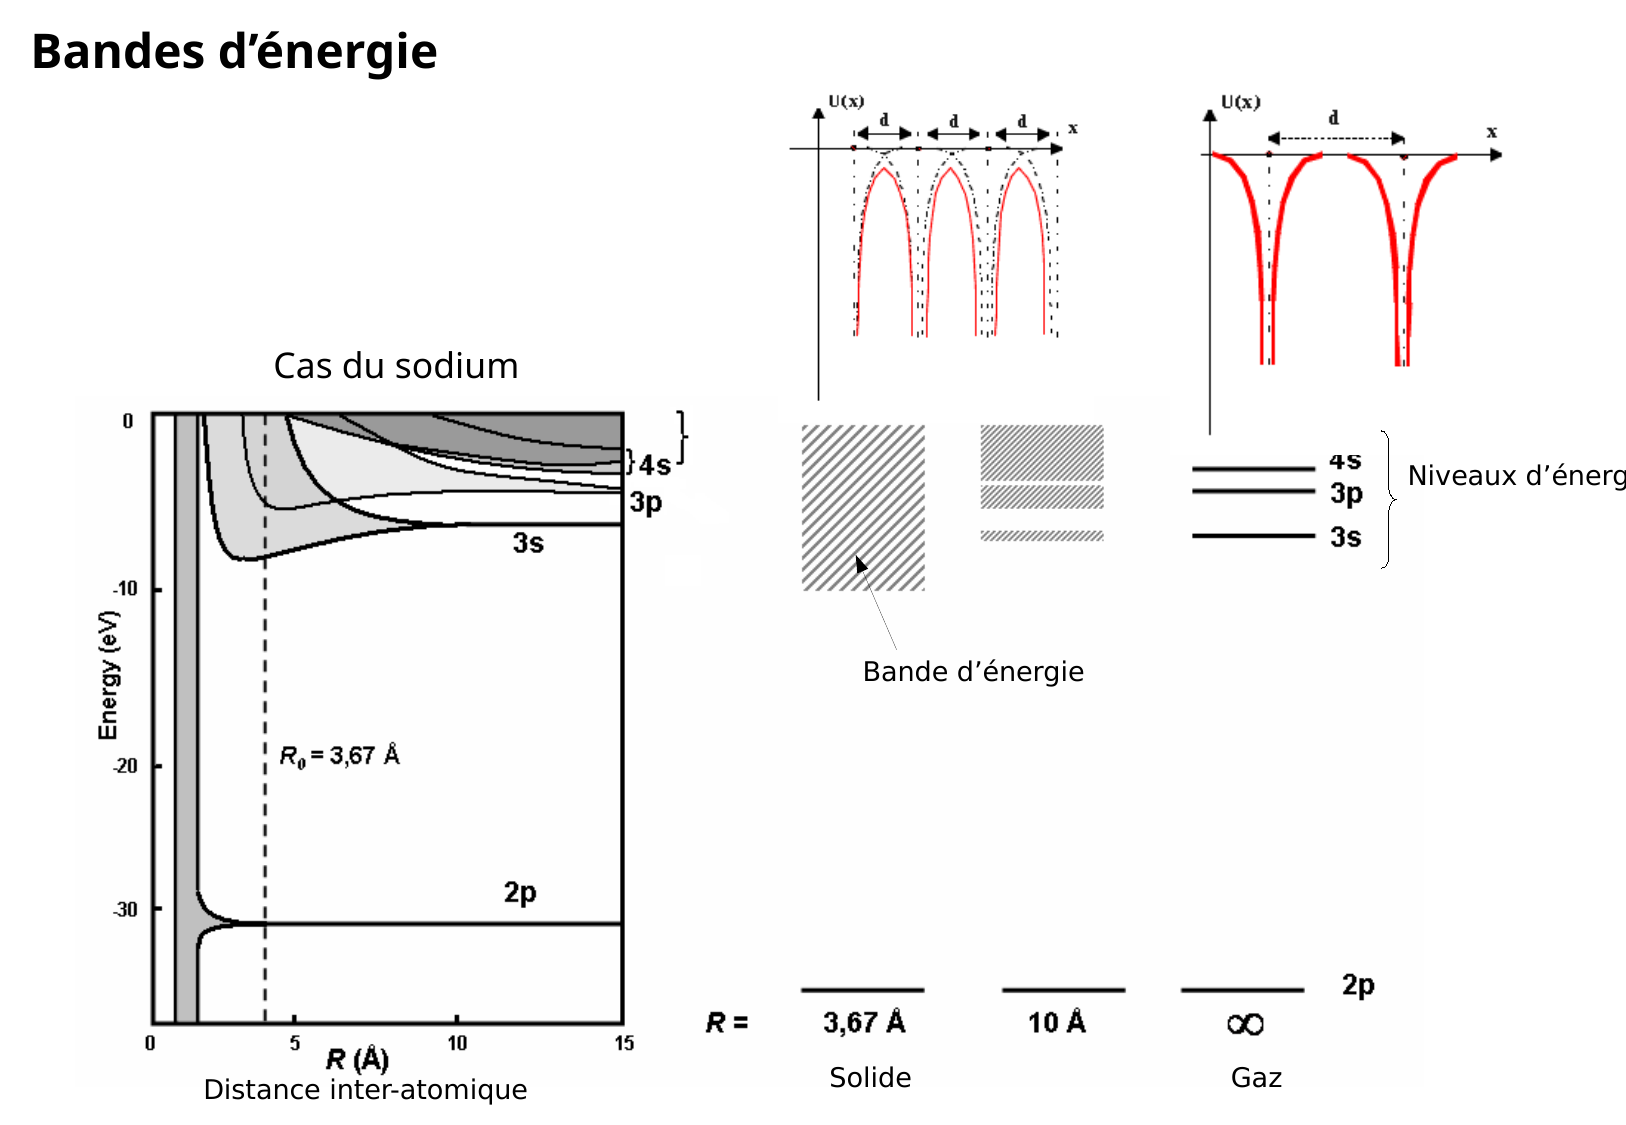

Bandes d’énergie
Cas du sodium
Niveaux d’énergie discrets
Bande d’énergie
Solide
Gaz
Distance inter-atomique